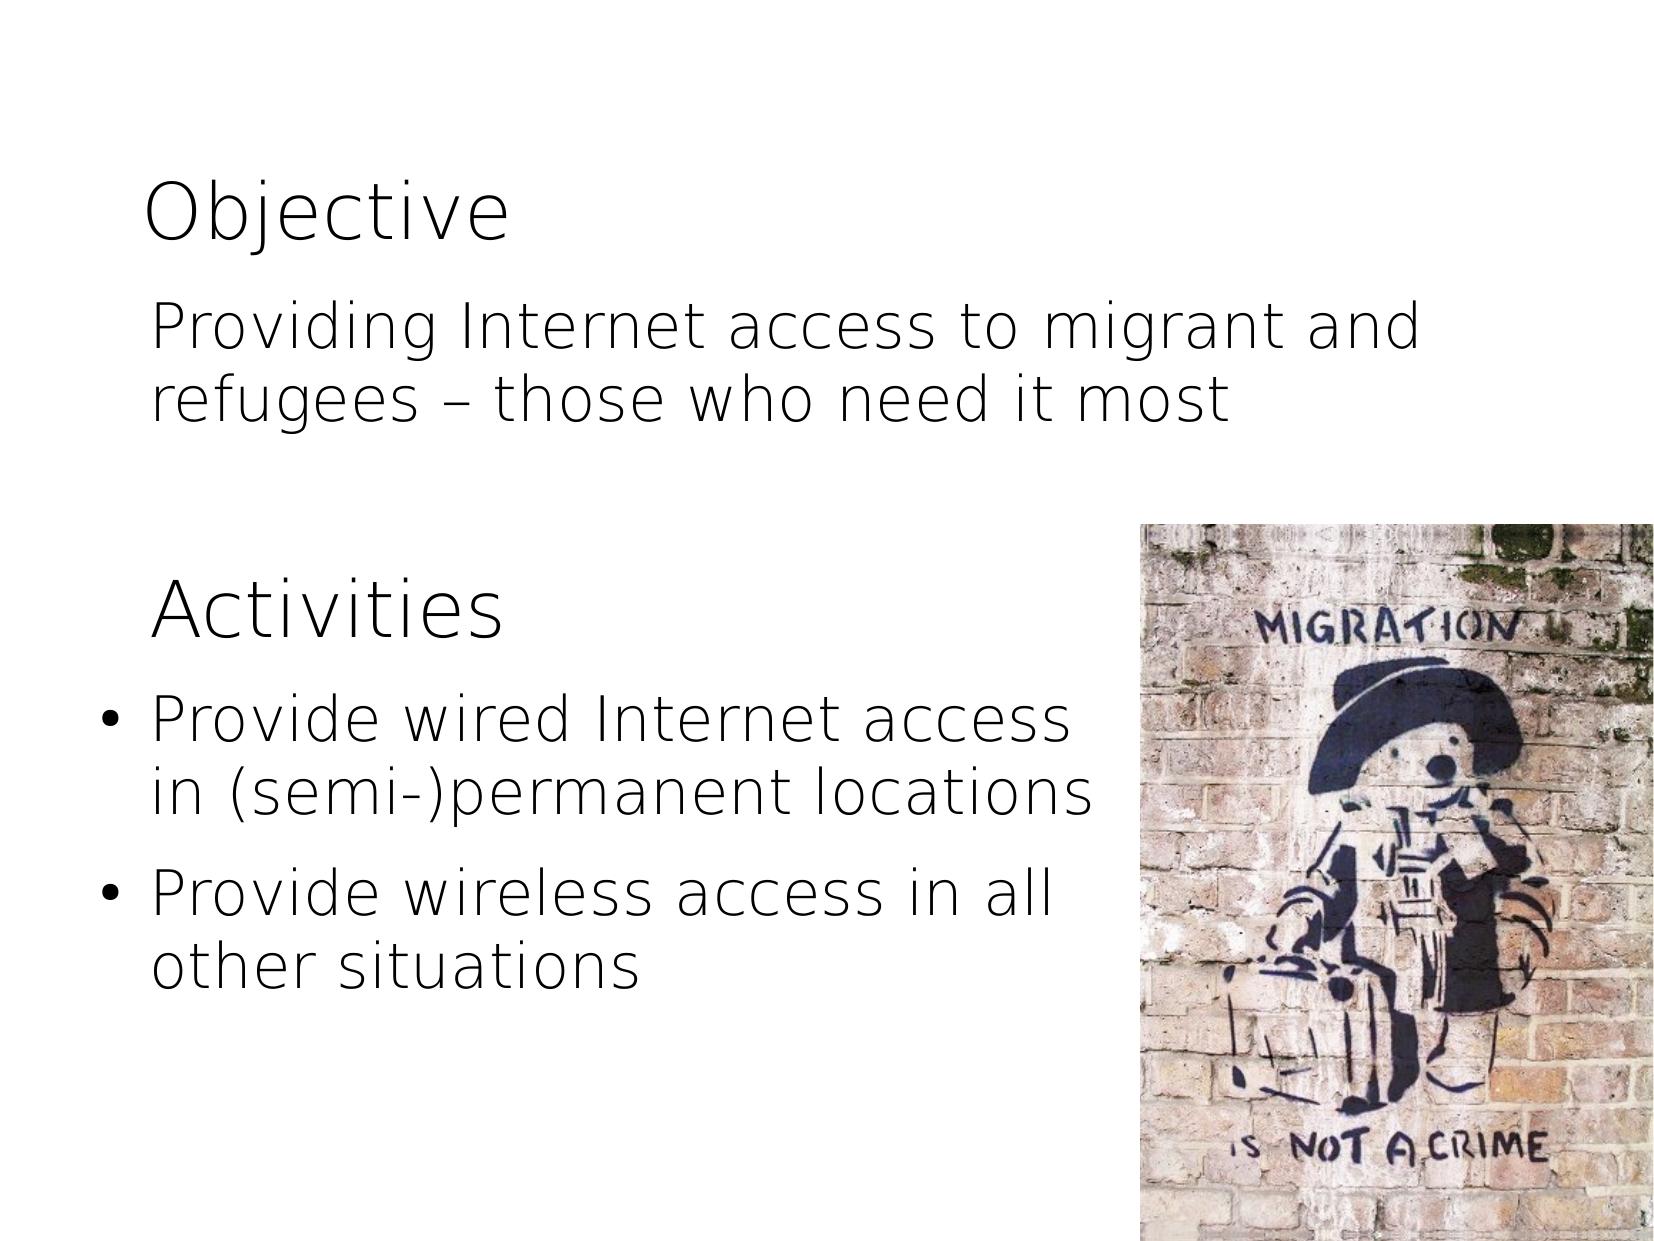

# Objective
Providing Internet access to migrant and refugees – those who need it most
Activities
Provide wired Internet access in (semi-)permanent locations
Provide wireless access in all						 			 other situations